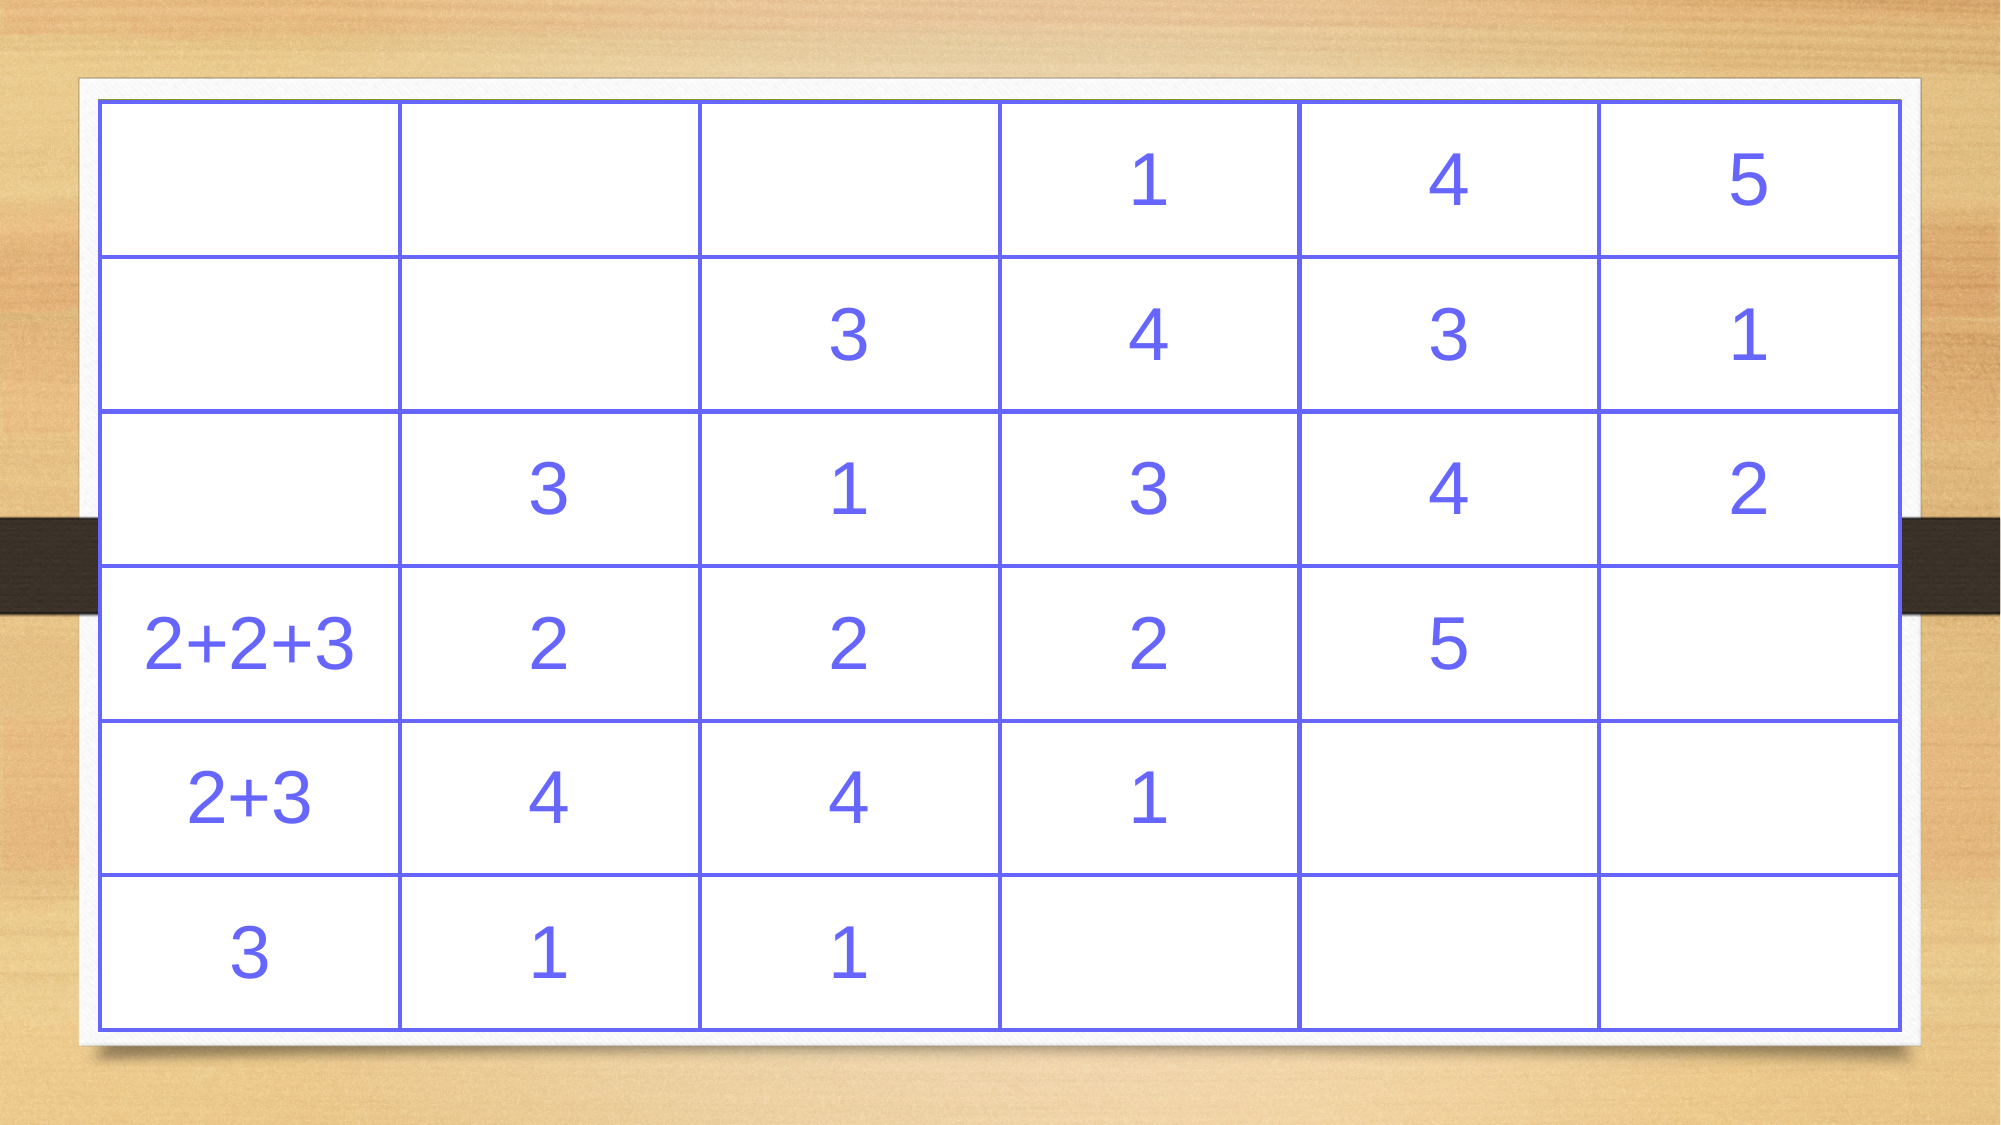

| | | | 1 | 4 | 5 |
| --- | --- | --- | --- | --- | --- |
| | | 3 | 4 | 3 | 1 |
| | 3 | 1 | 3 | 4 | 2 |
| 2+2+3 | 2 | 2 | 2 | 5 | |
| 2+3 | 4 | 4 | 1 | | |
| 3 | 1 | 1 | | | |
# Distance Matrix